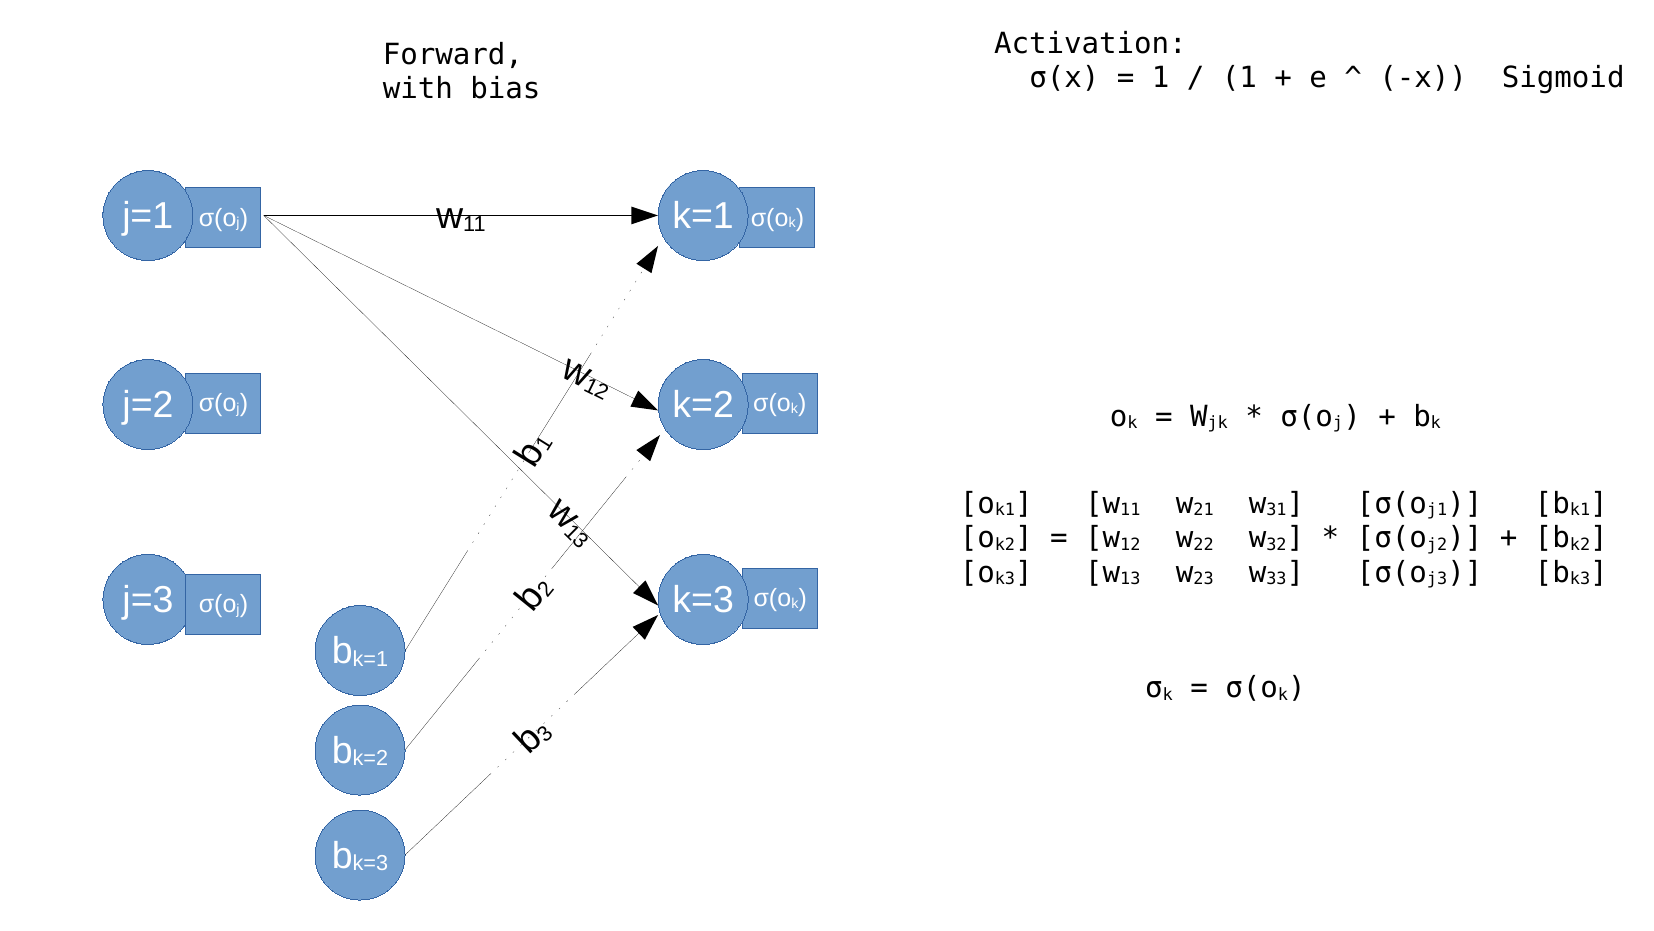

Activation:
 σ(x) = 1 / (1 + e ^ (-x)) Sigmoid
Forward,
with bias
j=1
k=1
σ(oj)
σ(ok)
w11
 w12
 w13
b1
j=2
k=2
σ(oj)
σ(ok)
ok = Wjk * σ(oj) + bk
b2
[ok1] [w11 w21 w31] [σ(oj1)] [bk1]
[ok2] = [w12 w22 w32] * [σ(oj2)] + [bk2]
[ok3] [w13 w23 w33] [σ(oj3)] [bk3]
j=3
k=3
σ(ok)
σ(oj)
bk=1
b3
σk = σ(ok)
bk=2
bk=3